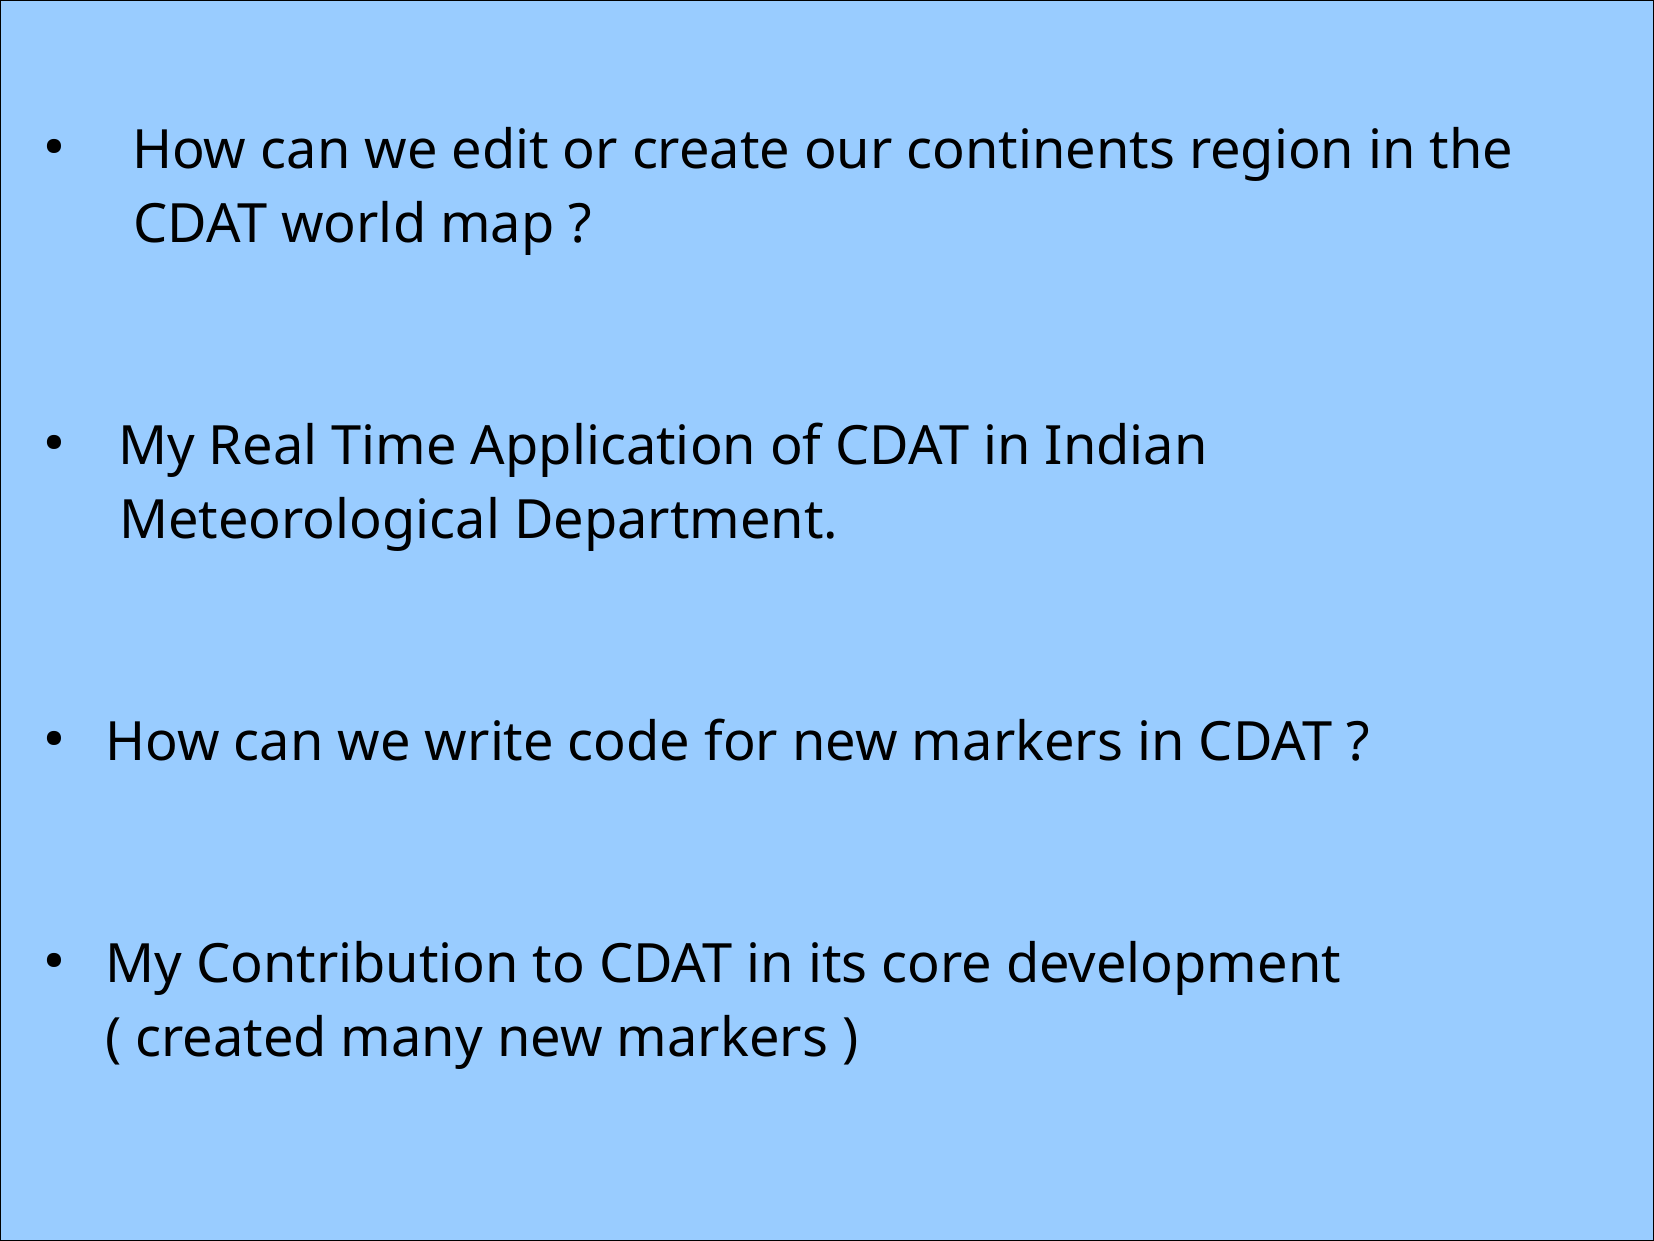

How can we edit or create our continents region in the
 CDAT world map ?
	My Real Time Application of CDAT in Indian
 Meteorological Department.
 How can we write code for new markers in CDAT ?
 My Contribution to CDAT in its core development
 ( created many new markers )